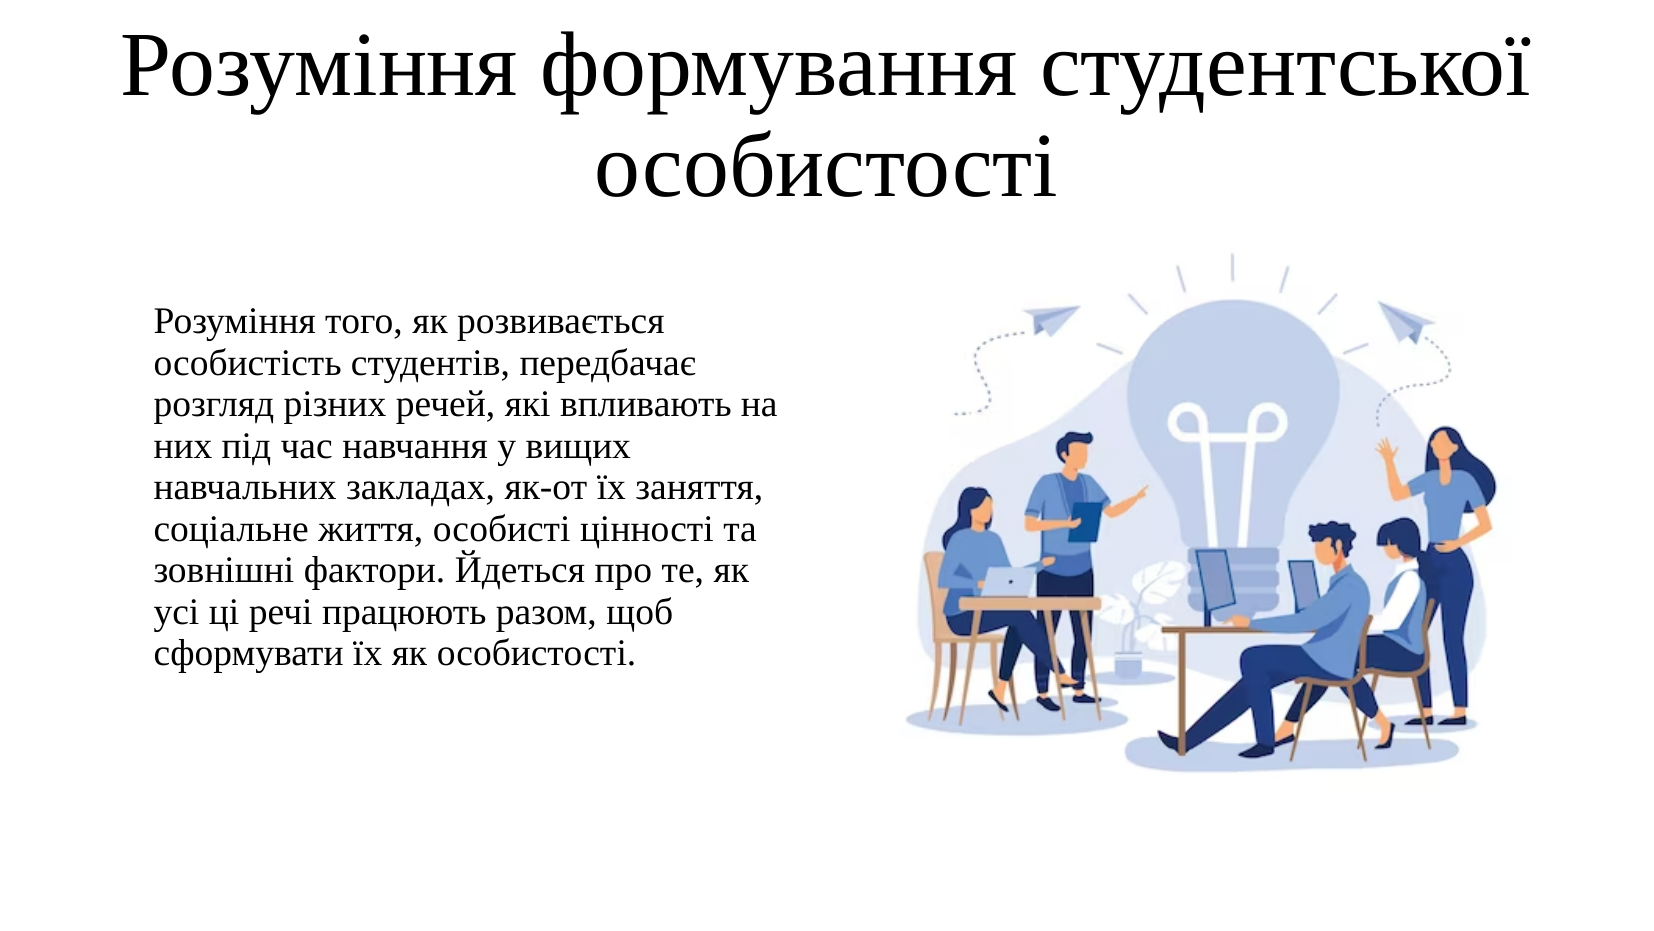

Розуміння формування студентської особистості
# Розуміння того, як розвивається особистість студентів, передбачає розгляд різних речей, які впливають на них під час навчання у вищих навчальних закладах, як-от їх заняття, соціальне життя, особисті цінності та зовнішні фактори. Йдеться про те, як усі ці речі працюють разом, щоб сформувати їх як особистості.